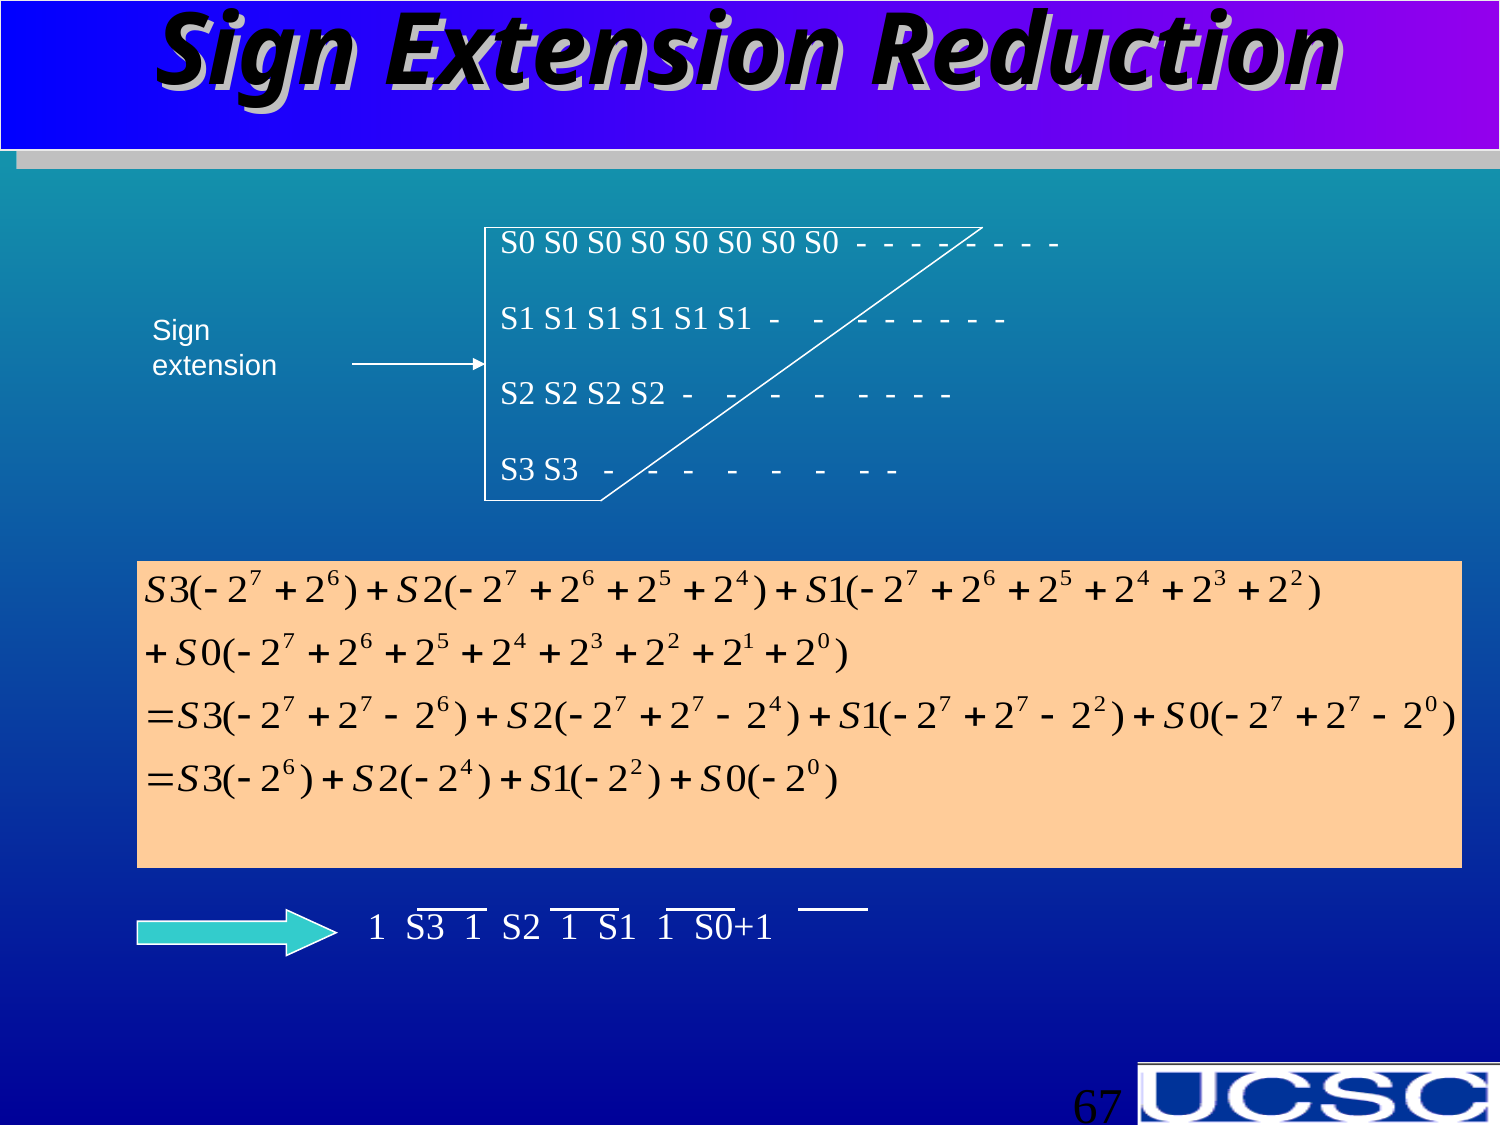

Sign Extension Reduction
S0 S0 S0 S0 S0 S0 S0 S0 - - - - - - - -
S1 S1 S1 S1 S1 S1 - - - - - - - -
Sign
extension
S2 S2 S2 S2 - - - - - - - -
S3 S3 - - - - - - - -
1 S3 1 S2 1 S1 1 S0+1
67